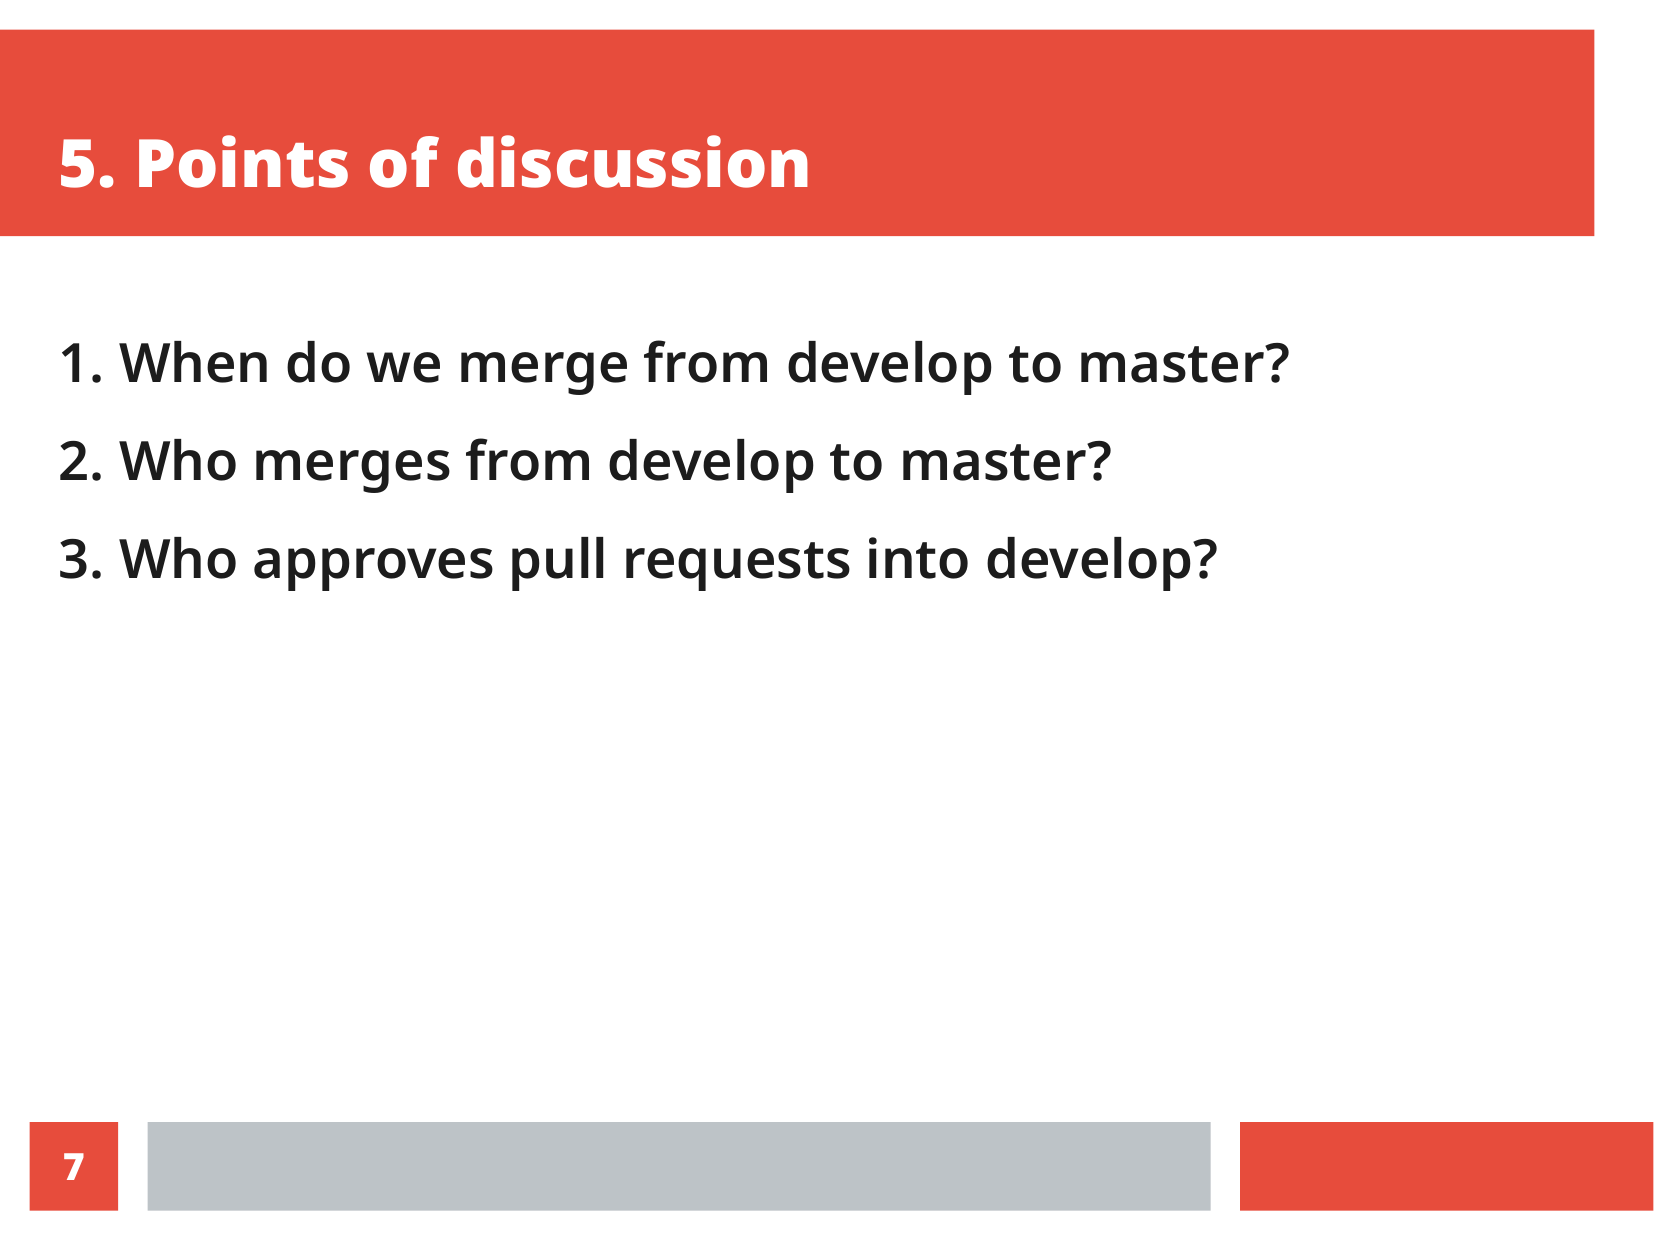

# 5. Points of discussion
1. When do we merge from develop to master?
2. Who merges from develop to master?
3. Who approves pull requests into develop?
7